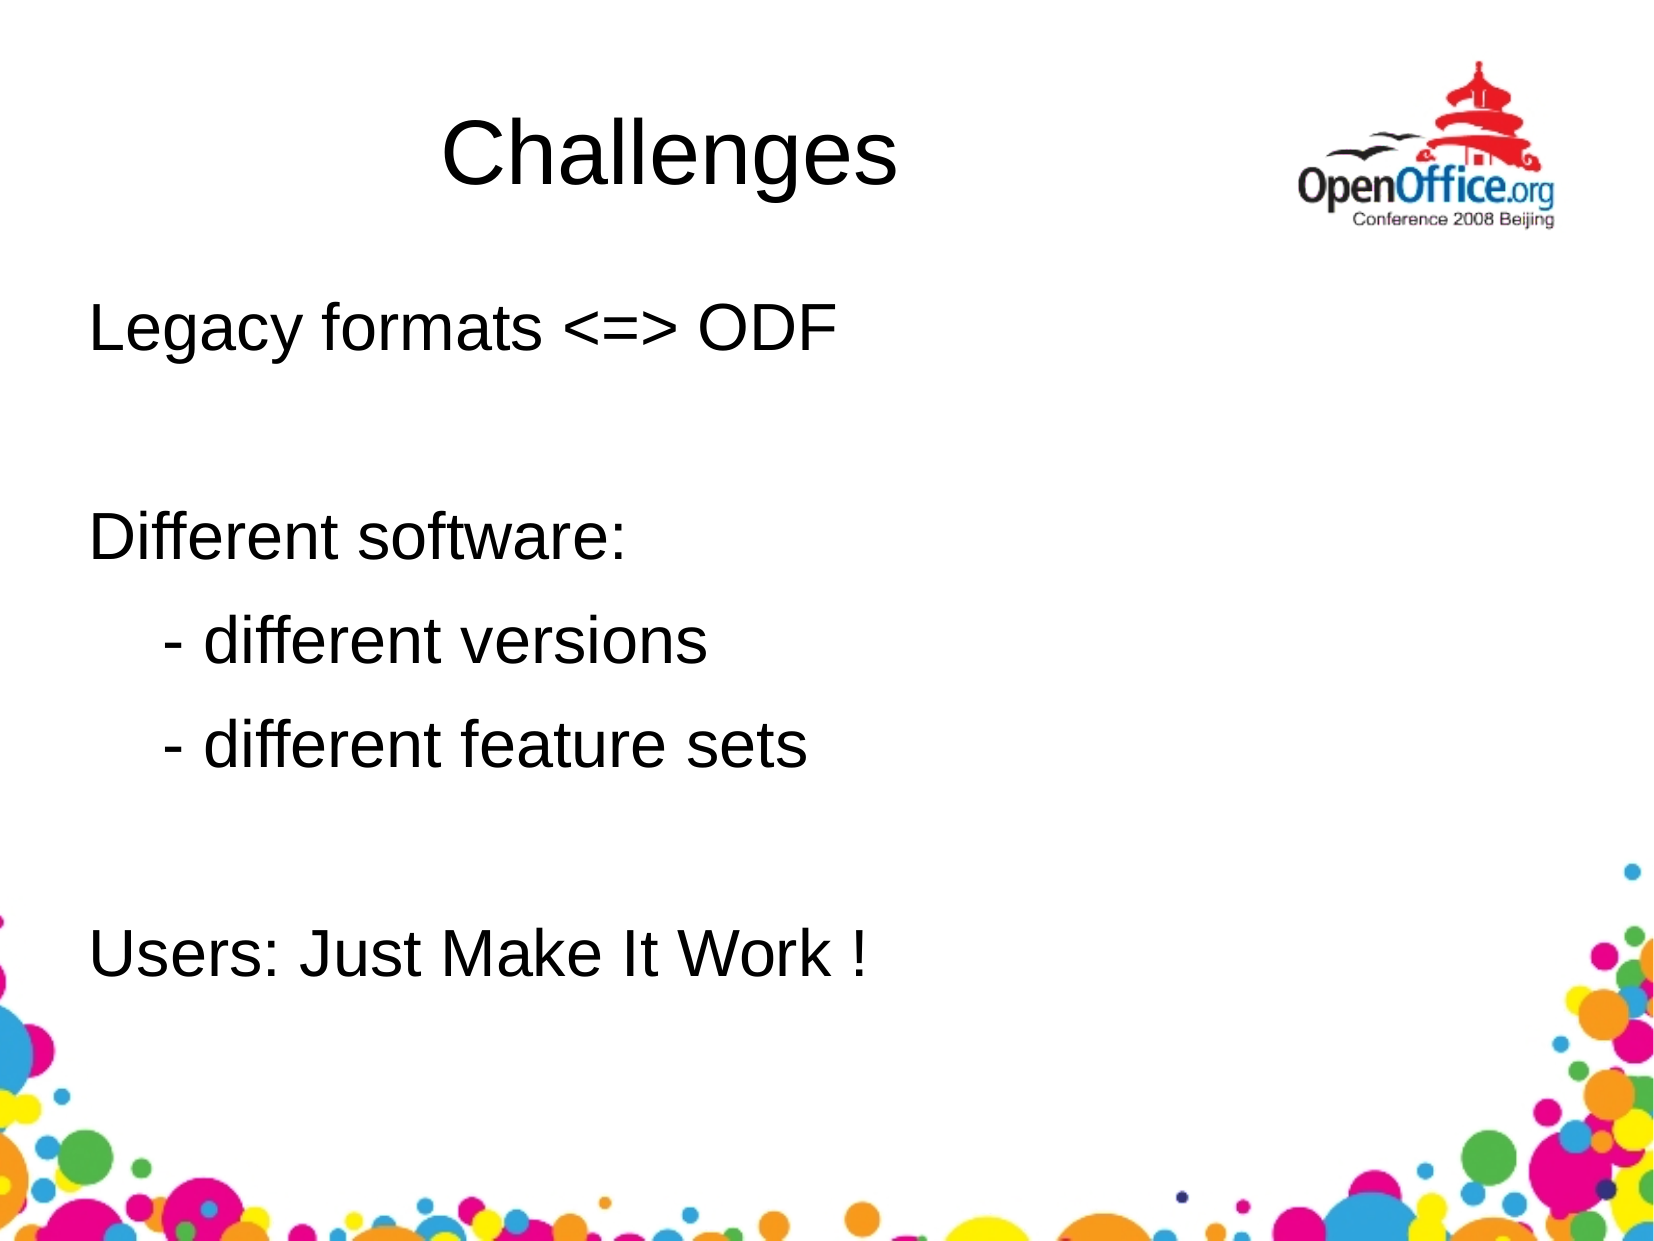

# Challenges
Legacy formats <=> ODF
Different software:
	- different versions
	- different feature sets
Users: Just Make It Work !